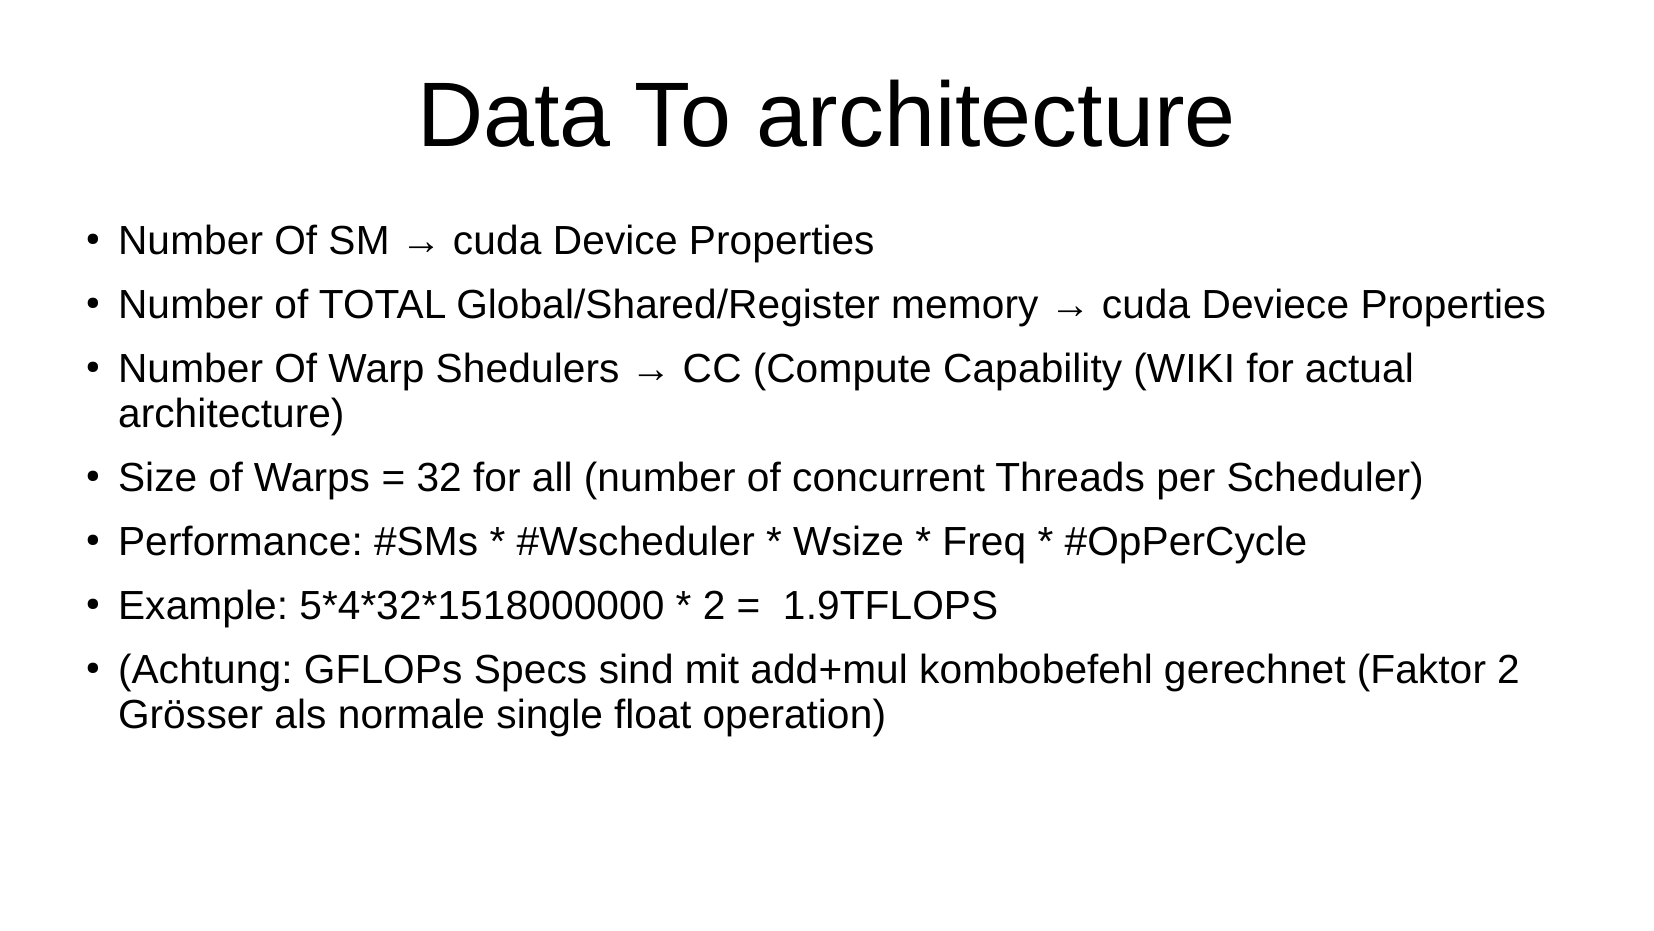

# Data To architecture
Number Of SM → cuda Device Properties
Number of TOTAL Global/Shared/Register memory → cuda Deviece Properties
Number Of Warp Shedulers → CC (Compute Capability (WIKI for actual architecture)
Size of Warps = 32 for all (number of concurrent Threads per Scheduler)
Performance: #SMs * #Wscheduler * Wsize * Freq * #OpPerCycle
Example: 5*4*32*1518000000 * 2 = 1.9TFLOPS
(Achtung: GFLOPs Specs sind mit add+mul kombobefehl gerechnet (Faktor 2 Grösser als normale single float operation)